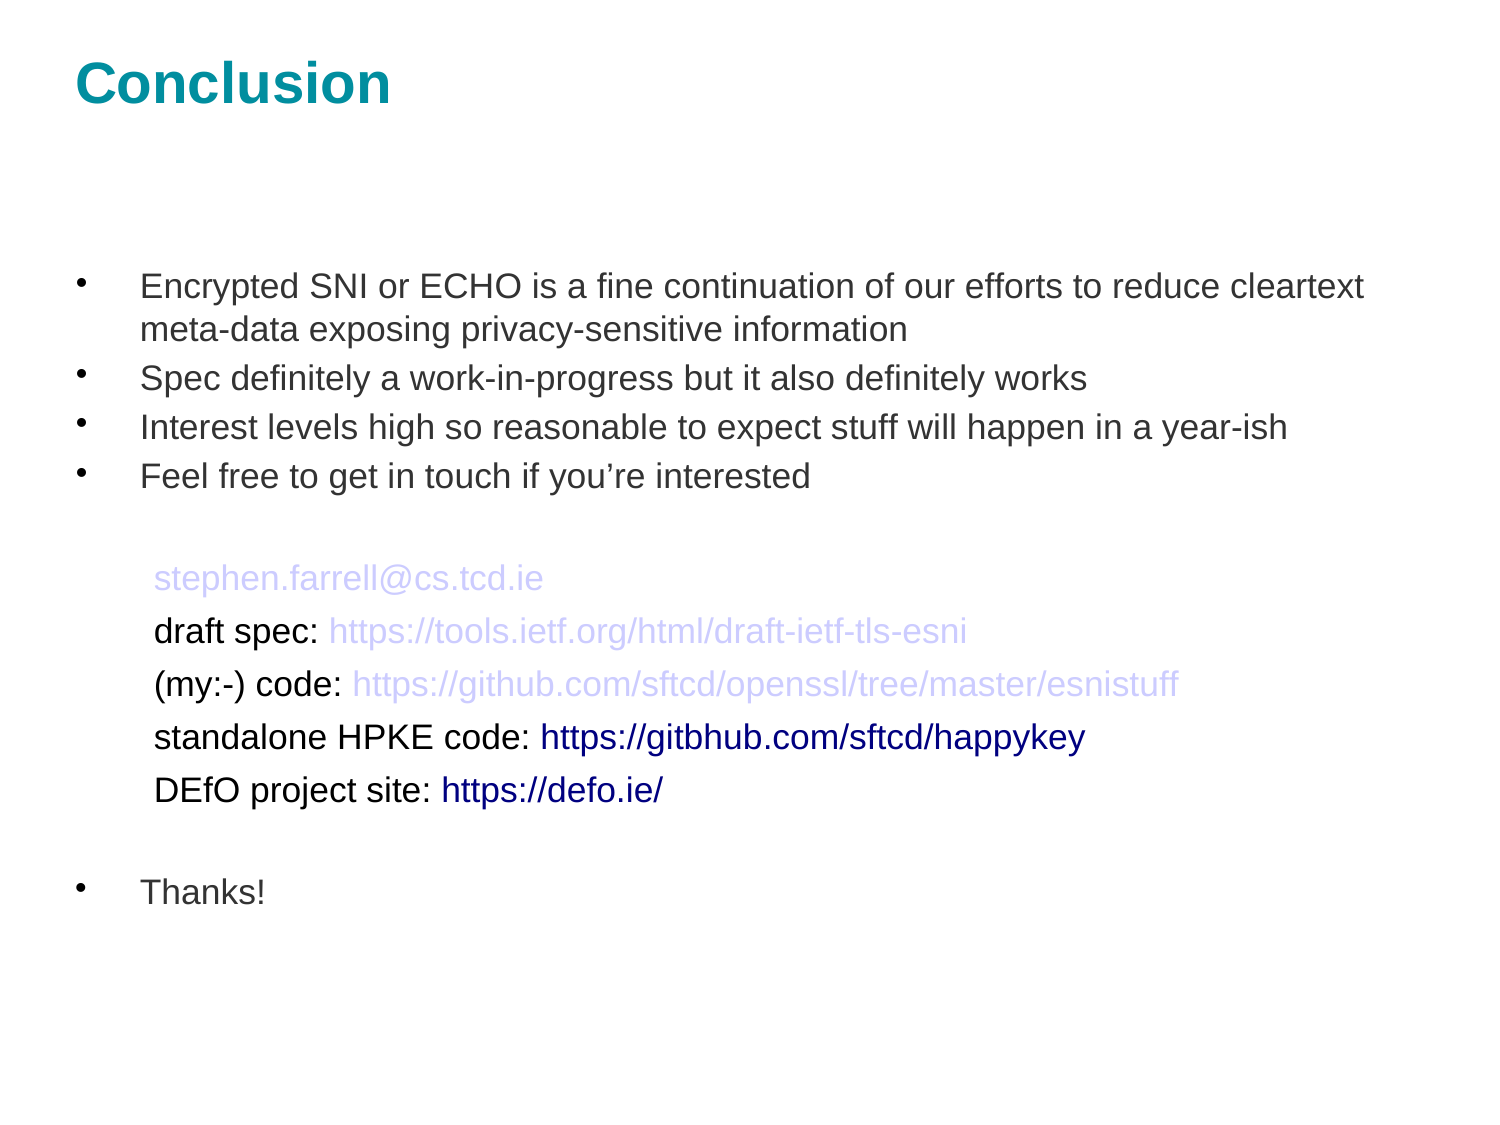

# Conclusion
Encrypted SNI or ECHO is a fine continuation of our efforts to reduce cleartext meta-data exposing privacy-sensitive information
Spec definitely a work-in-progress but it also definitely works
Interest levels high so reasonable to expect stuff will happen in a year-ish
Feel free to get in touch if you’re interested
stephen.farrell@cs.tcd.ie
draft spec: https://tools.ietf.org/html/draft-ietf-tls-esni
(my:-) code: https://github.com/sftcd/openssl/tree/master/esnistuff
standalone HPKE code: https://gitbhub.com/sftcd/happykey
DEfO project site: https://defo.ie/
Thanks!